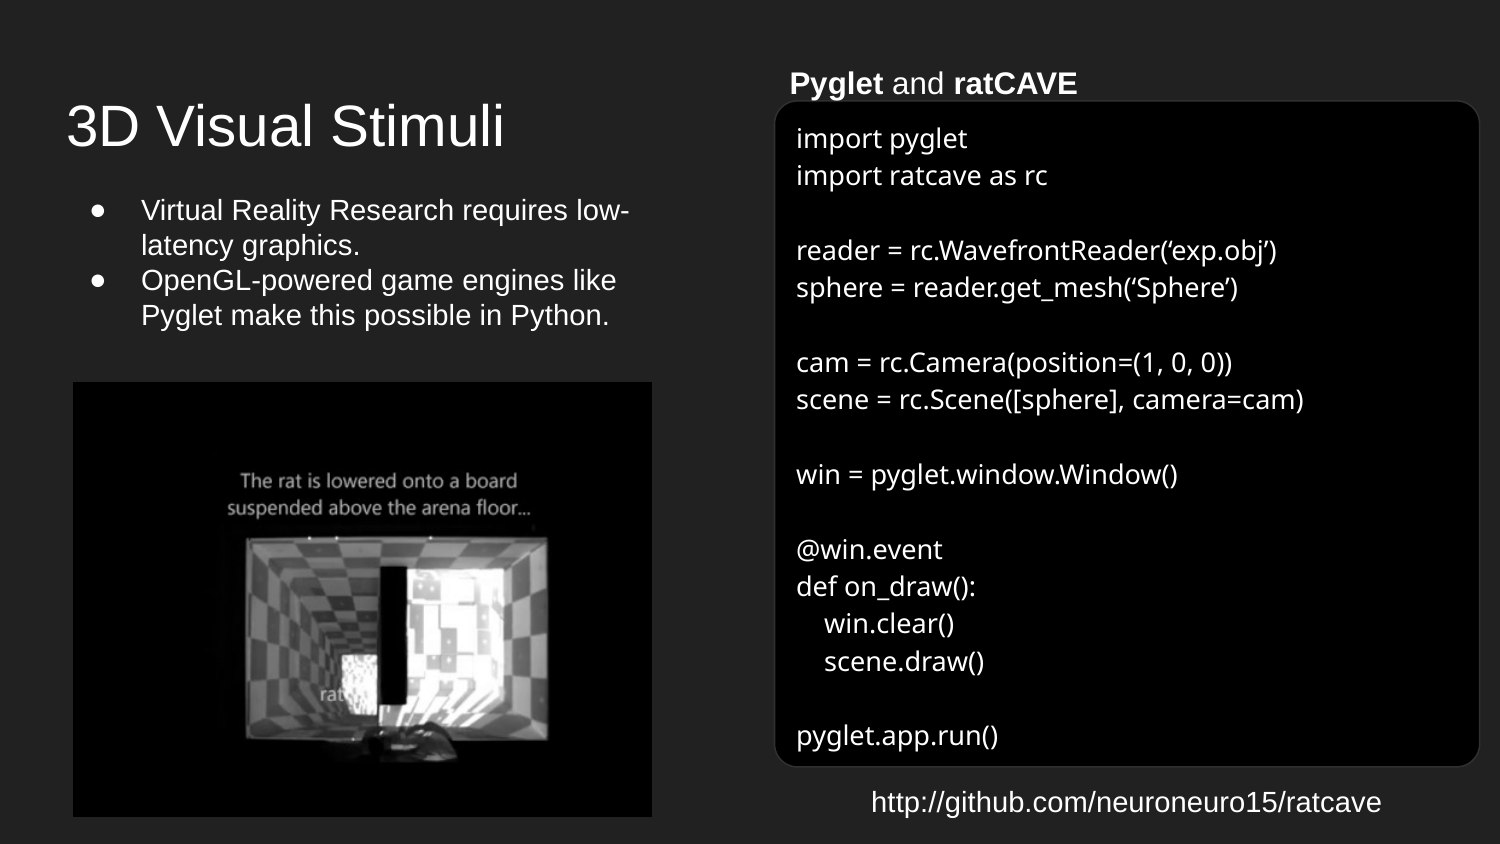

Pyglet and ratCAVE
# 3D Visual Stimuli
import pyglet
import ratcave as rc
reader = rc.WavefrontReader(‘exp.obj’)
sphere = reader.get_mesh(‘Sphere’)
cam = rc.Camera(position=(1, 0, 0))
scene = rc.Scene([sphere], camera=cam)
win = pyglet.window.Window()
@win.event
def on_draw():
 win.clear()
 scene.draw()
pyglet.app.run()
Virtual Reality Research requires low-latency graphics.
OpenGL-powered game engines like Pyglet make this possible in Python.
http://github.com/neuroneuro15/ratcave